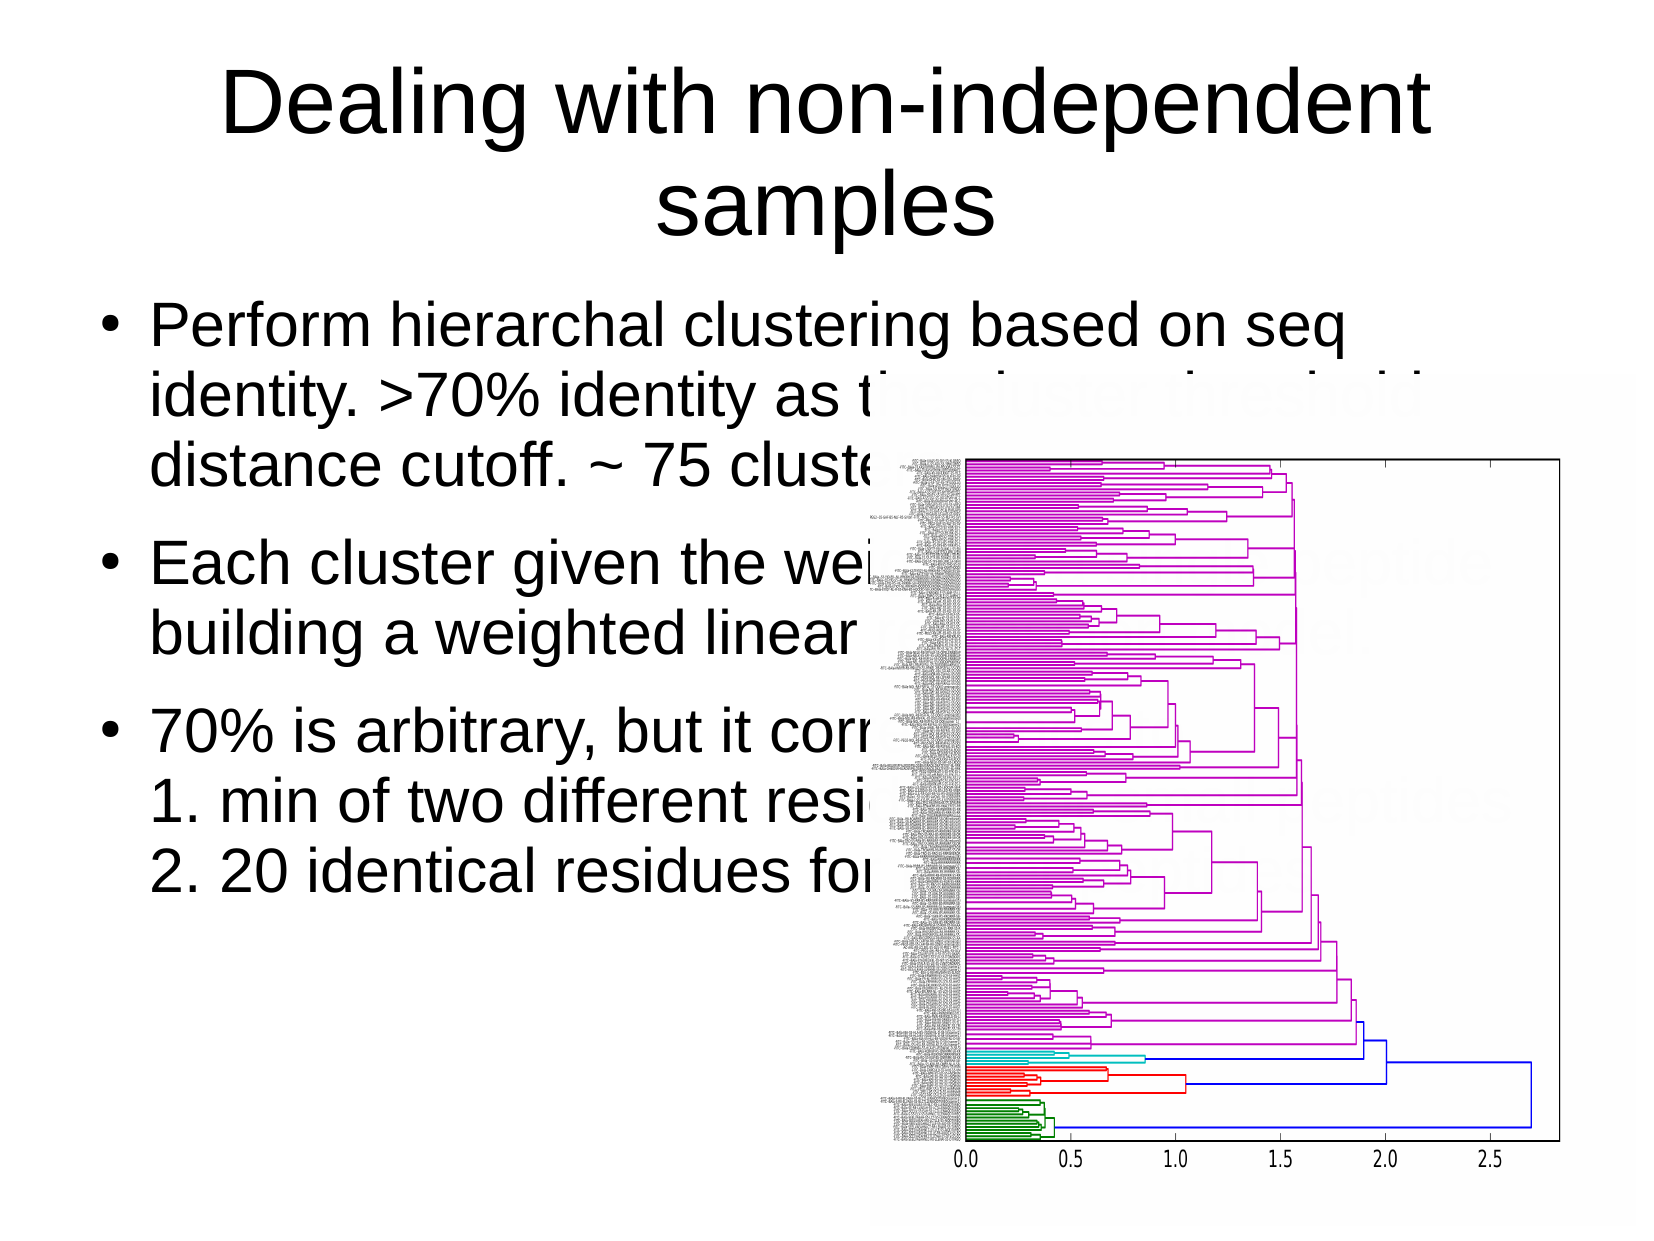

# Dealing with non-independent samples
Perform hierarchal clustering based on seq identity. >70% identity as the cluster threshold distance cutoff. ~ 75 clusters
Each cluster given the weight of a single peptide building a weighted linear regression model.
70% is arbitrary, but it corresponds to
1. min of two different residues for small peptides
2. 20 identical residues for larger peptides